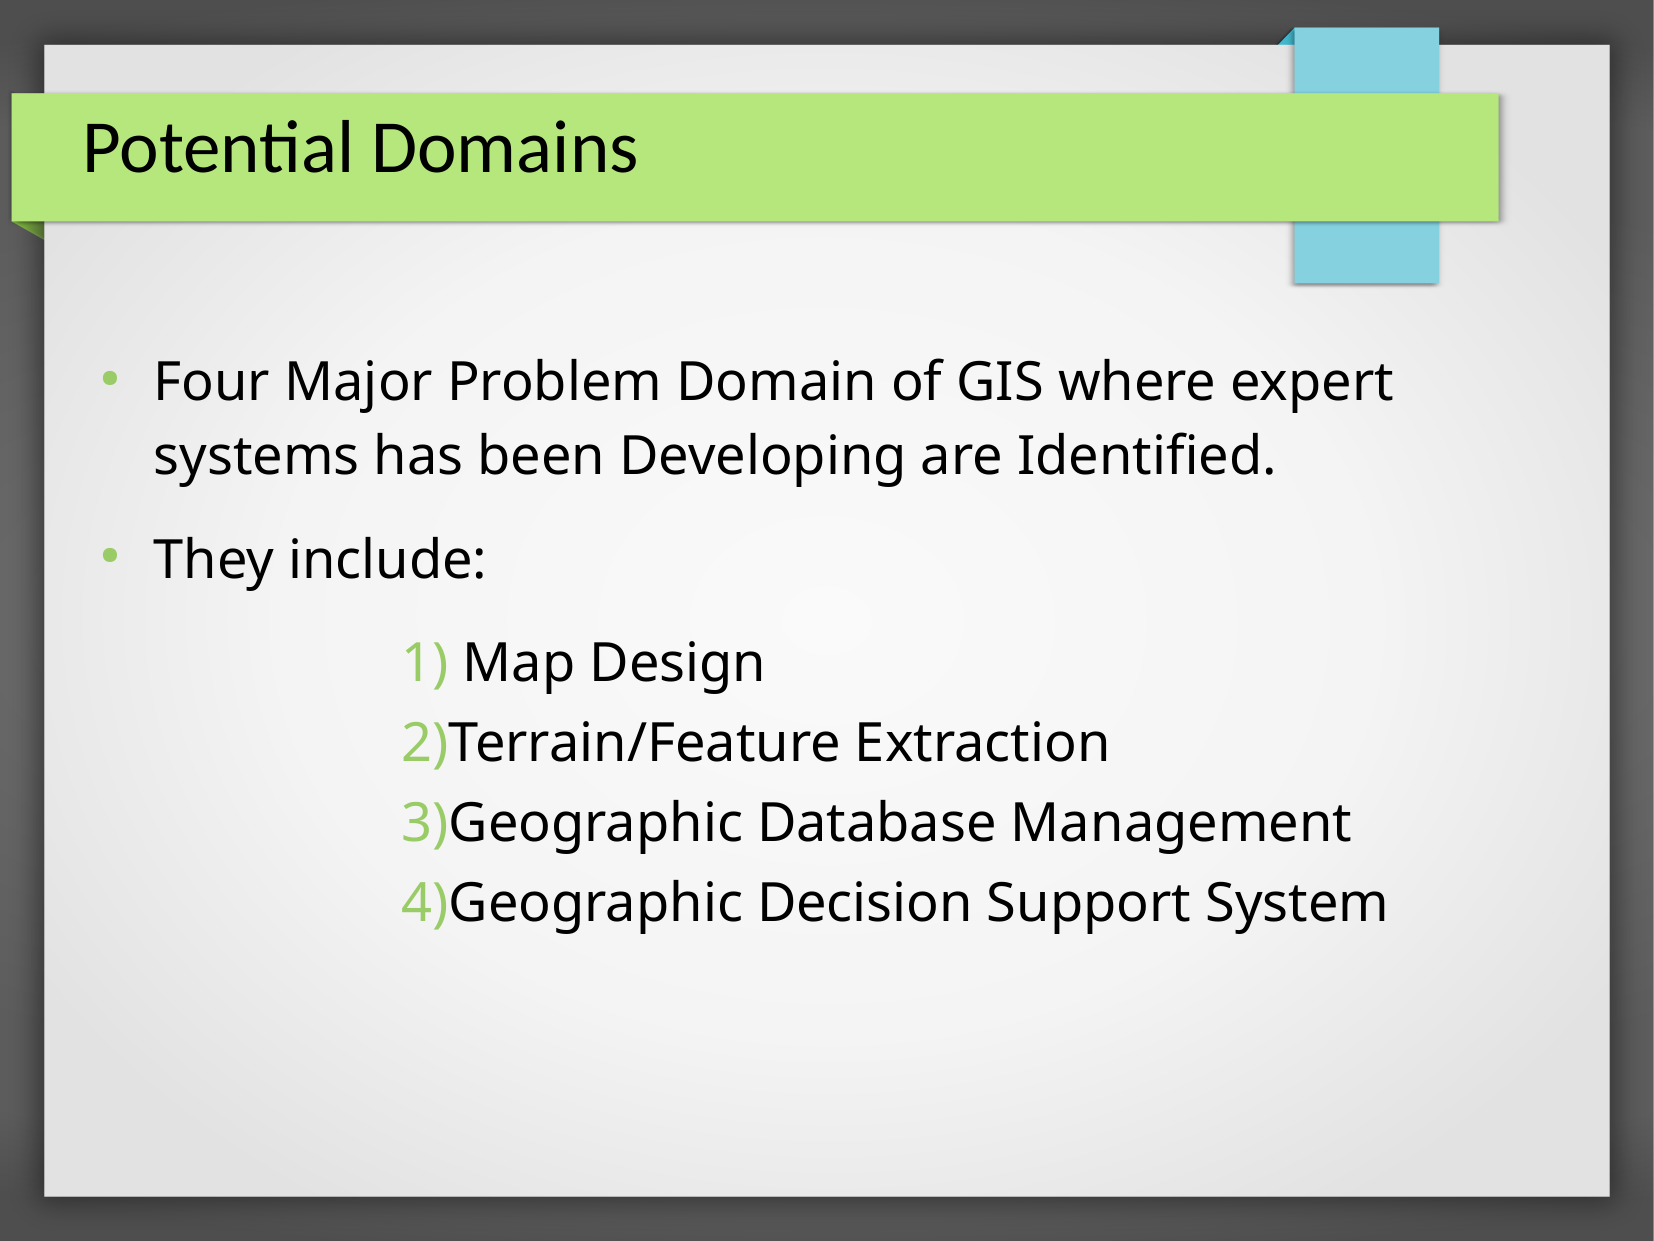

Potential Domains
# Four Major Problem Domain of GIS where expert systems has been Developing are Identified.
They include:
 Map Design
Terrain/Feature Extraction
Geographic Database Management
Geographic Decision Support System